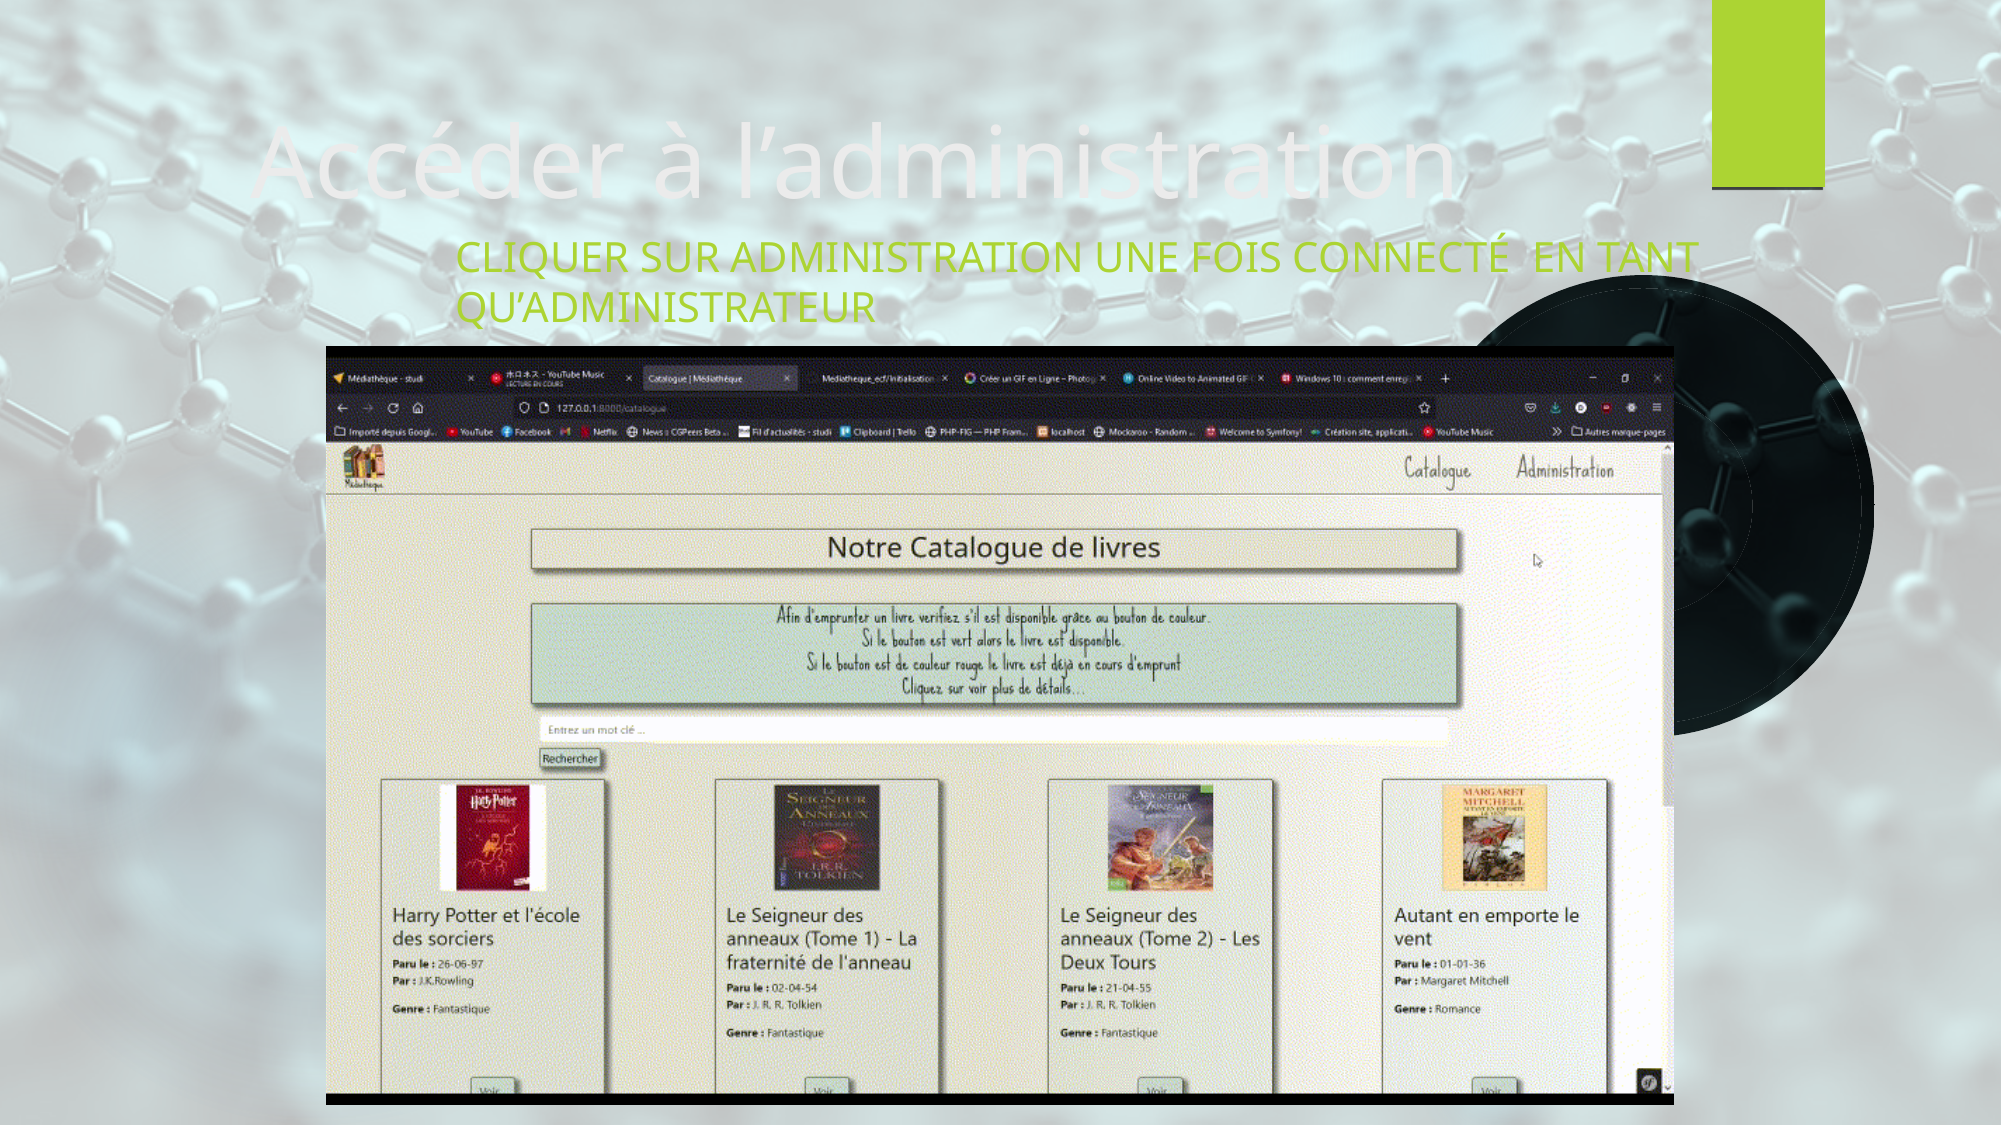

# Accéder à l’administration
Cliquer sur Administration une fois connecté  en tant qu’administrateur